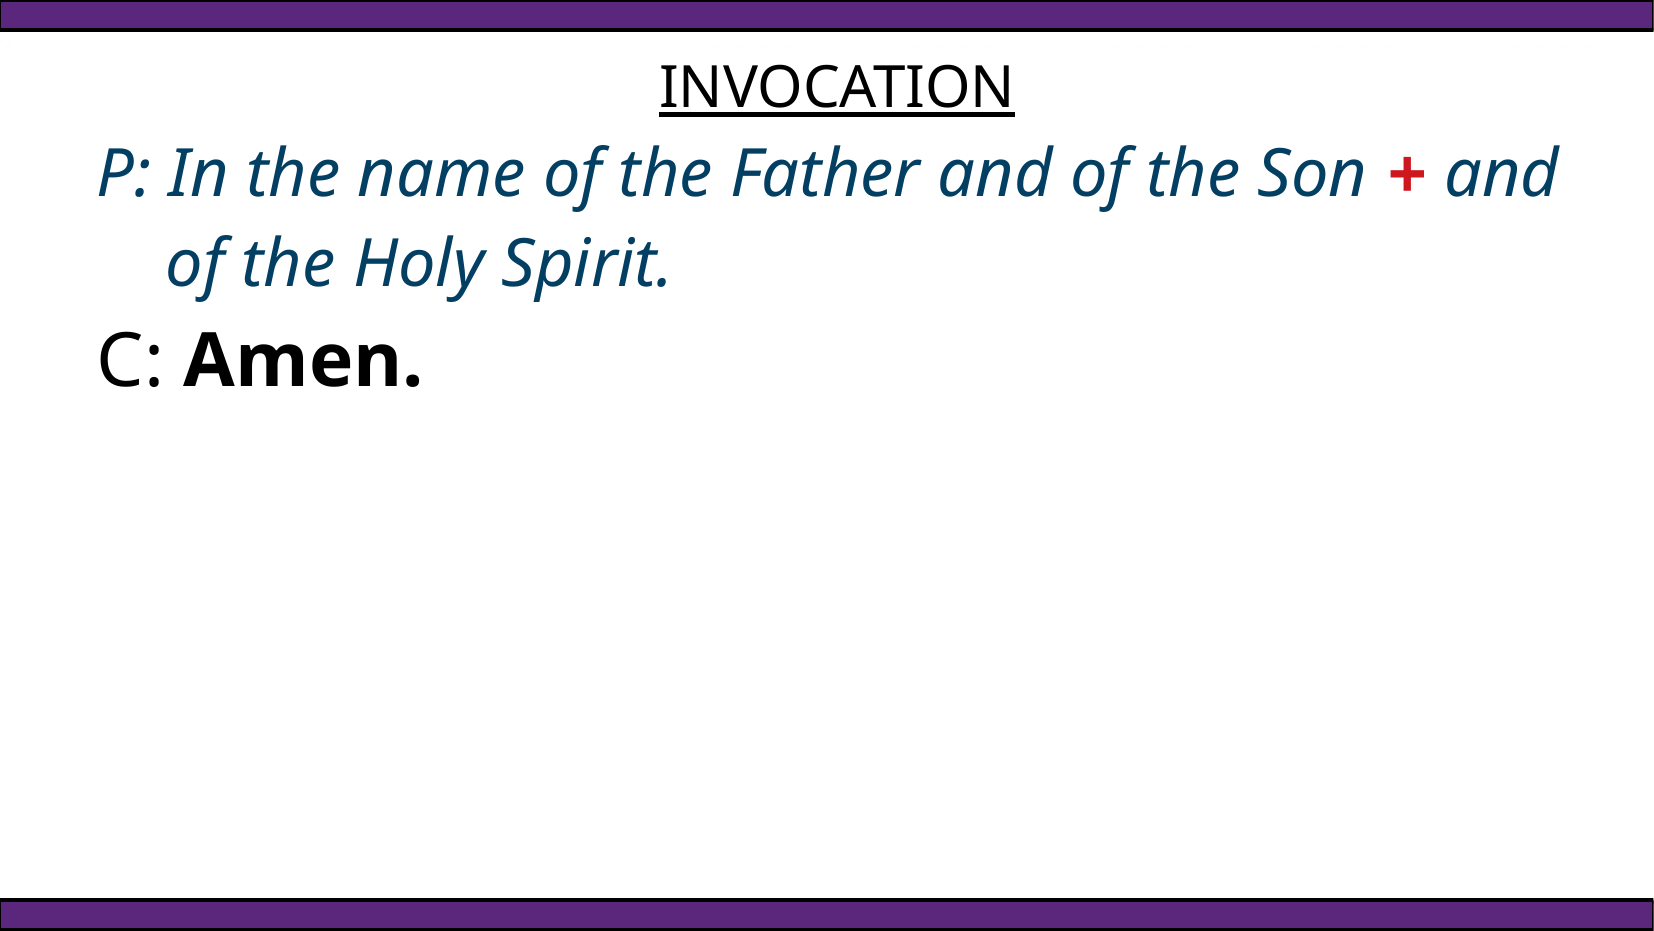

INVOCATION
P: In the name of the Father and of the Son + and
 of the Holy Spirit.
C: Amen.